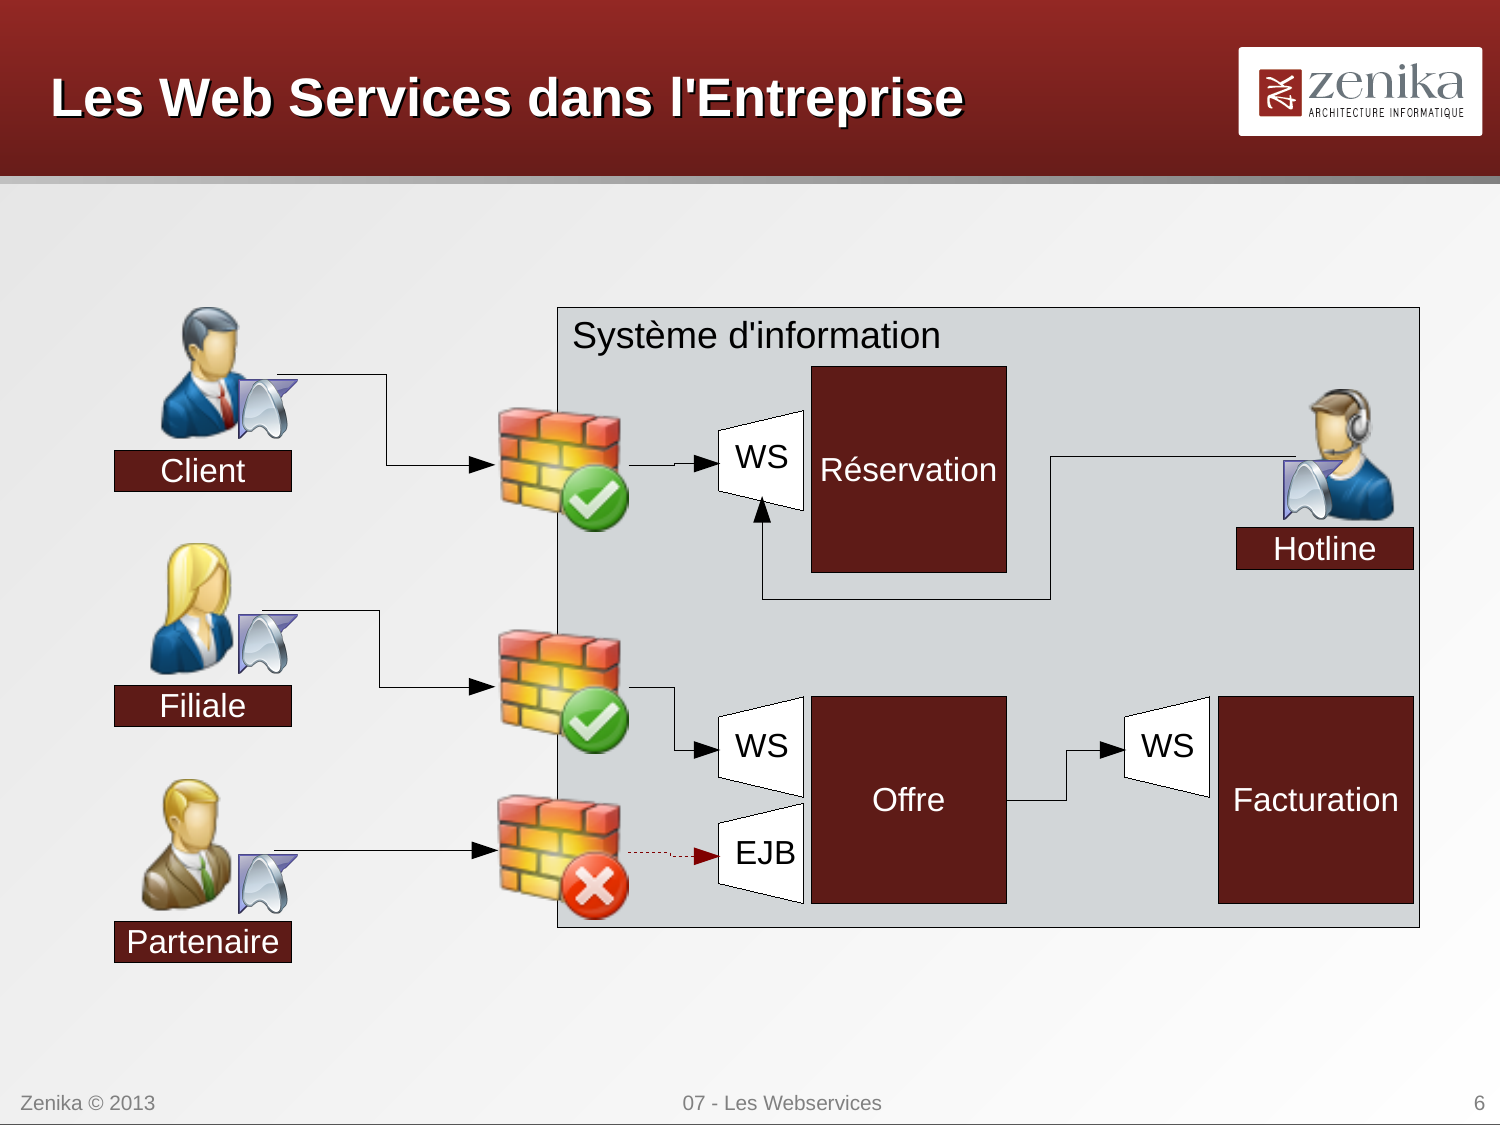

# Les Web Services dans l'Entreprise
Système d'information
Réservation
WS
Client
Hotline
Filiale
Offre
Facturation
WS
WS
EJB
Partenaire